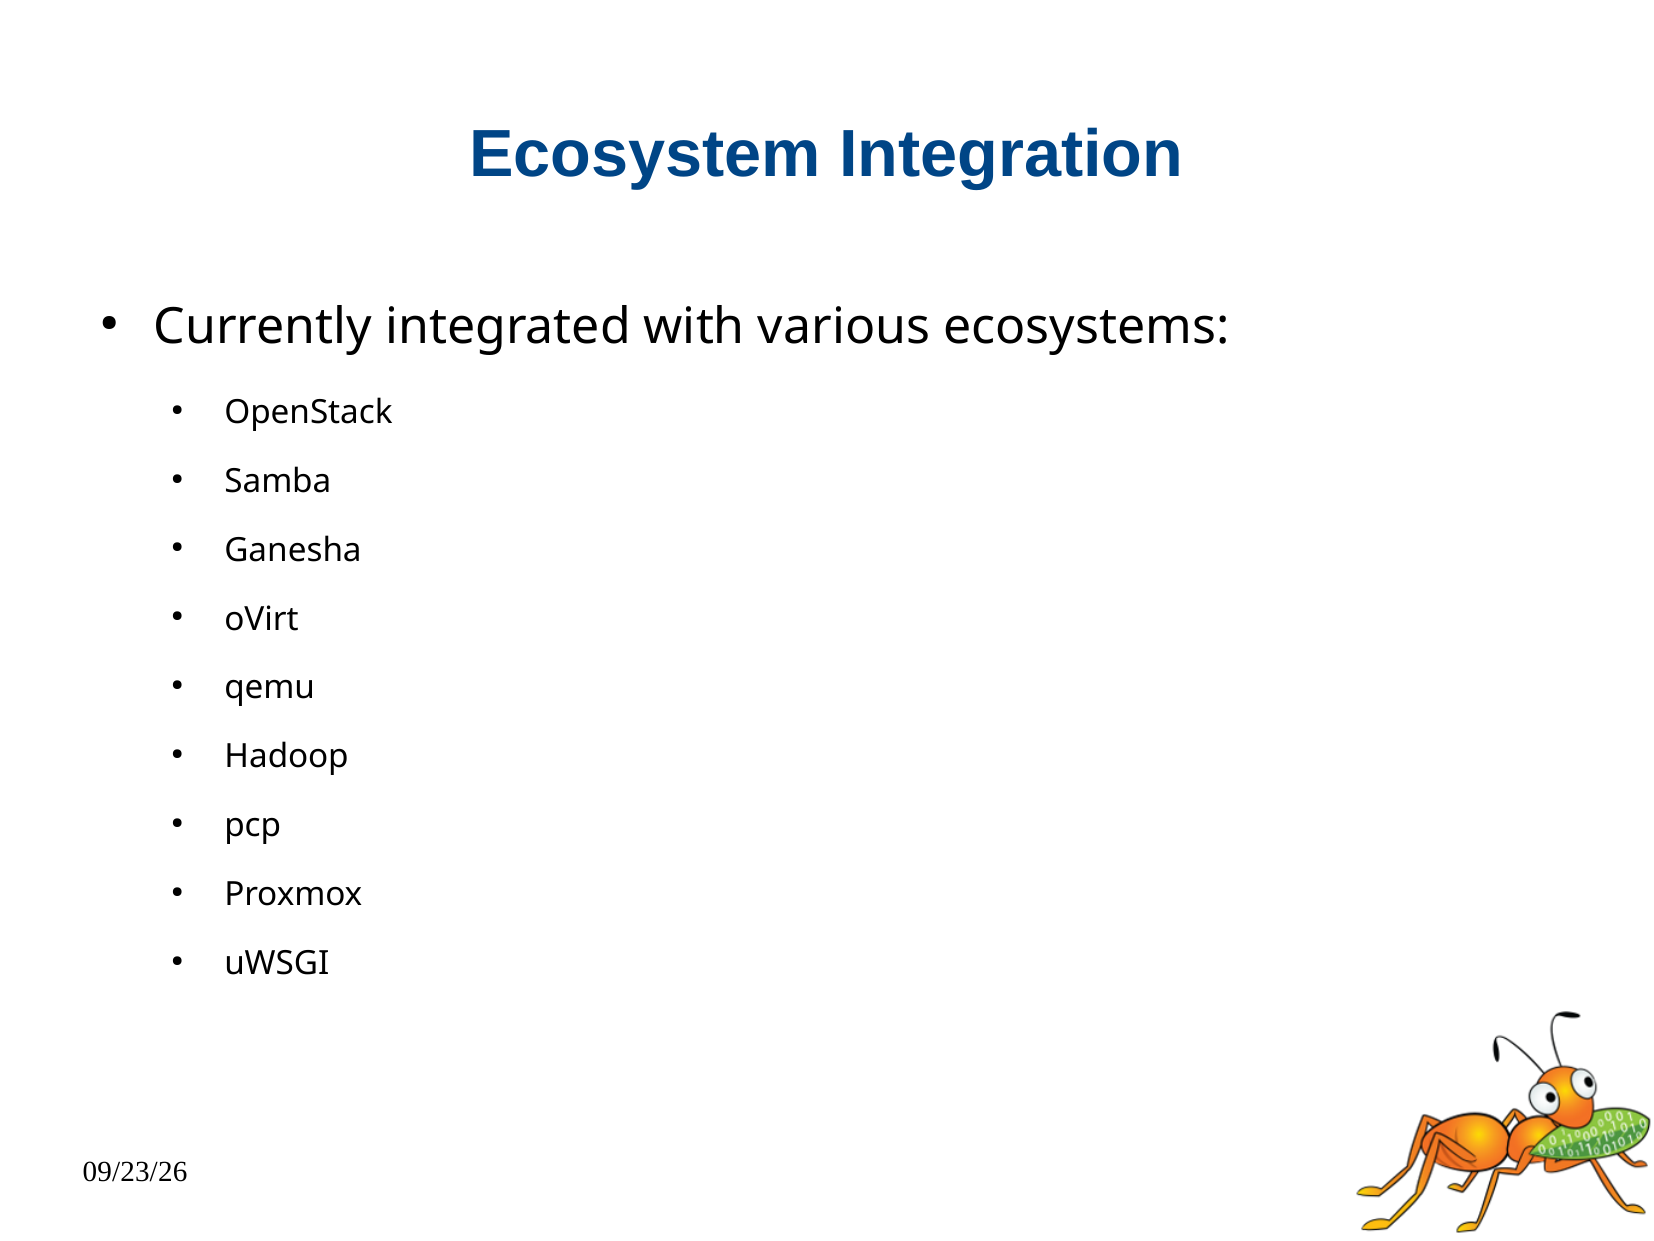

# Ecosystem Integration
Currently integrated with various ecosystems:
OpenStack
Samba
Ganesha
oVirt
qemu
Hadoop
pcp
Proxmox
uWSGI